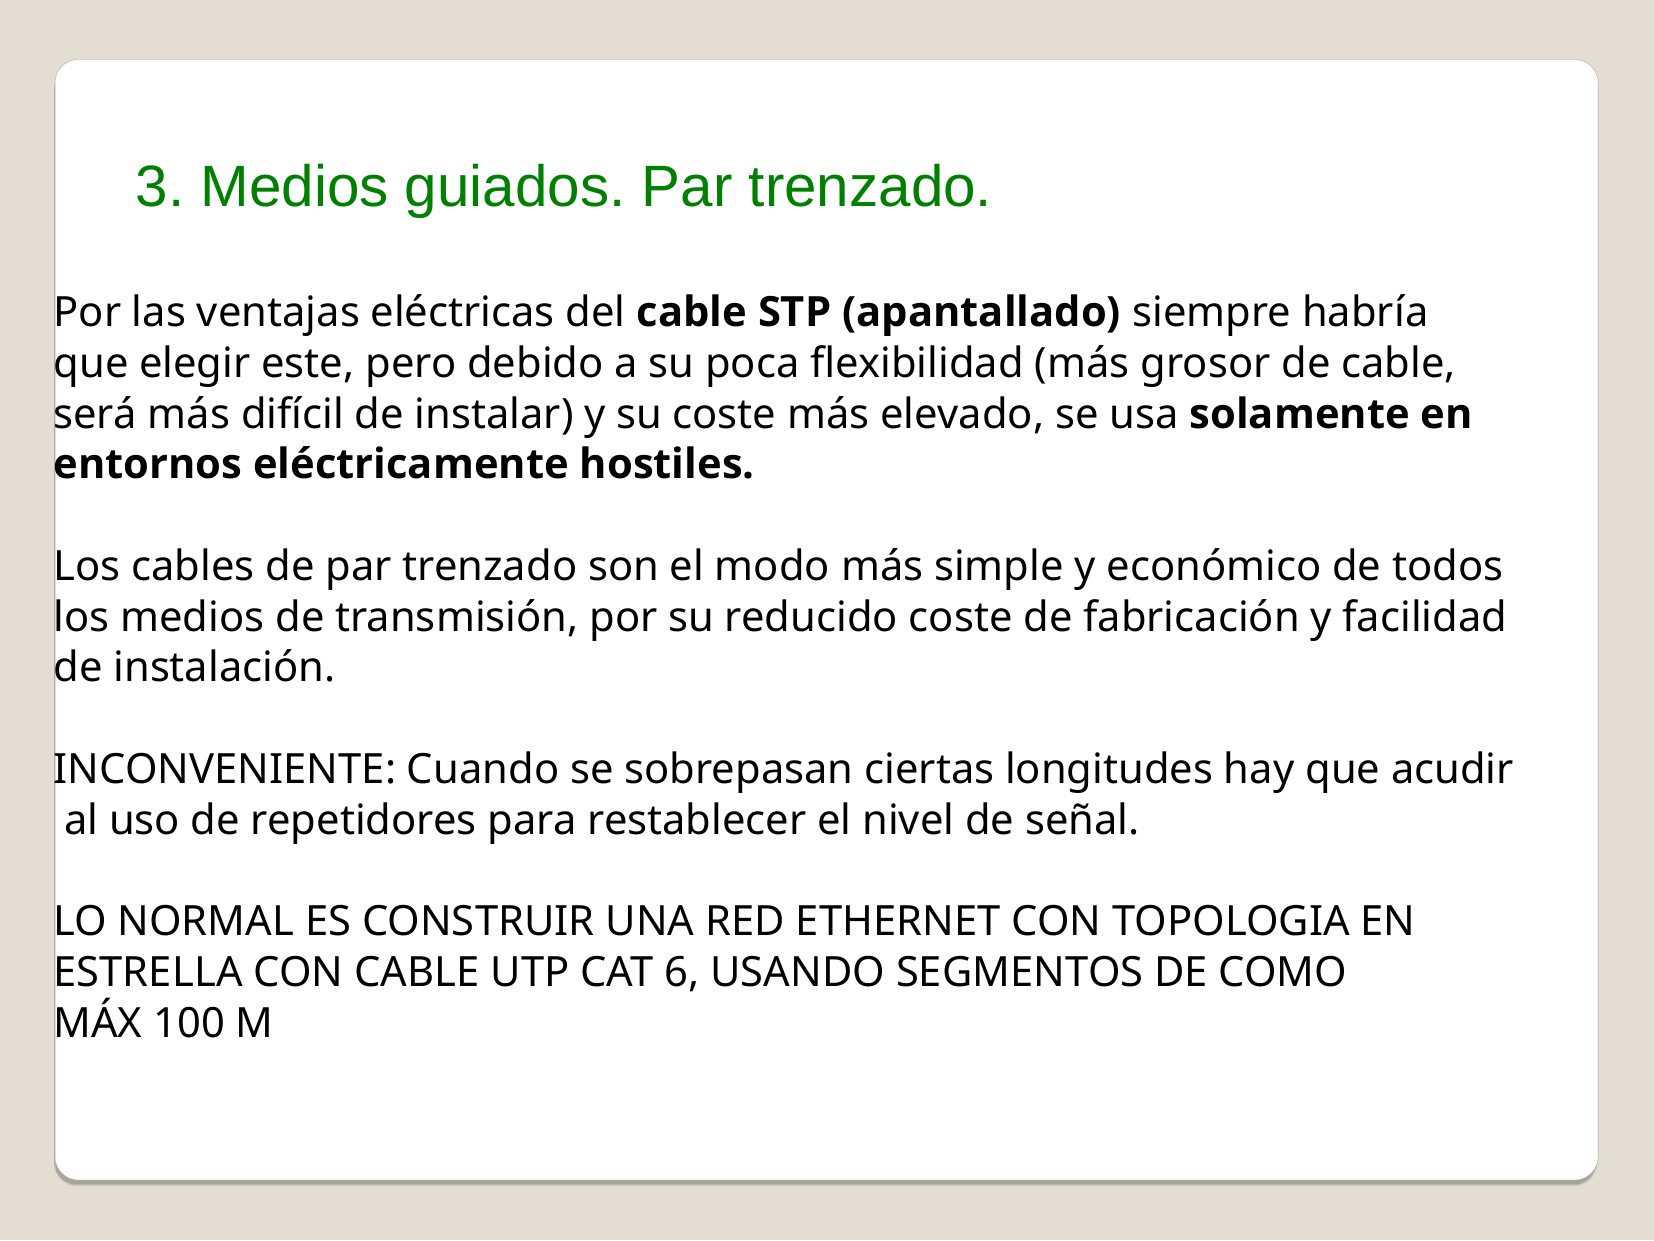

3. Medios guiados. Par trenzado.
Por las ventajas eléctricas del cable STP (apantallado) siempre habría
que elegir este, pero debido a su poca flexibilidad (más grosor de cable,
será más difícil de instalar) y su coste más elevado, se usa solamente en
entornos eléctricamente hostiles.
Los cables de par trenzado son el modo más simple y económico de todos
los medios de transmisión, por su reducido coste de fabricación y facilidad
de instalación.
INCONVENIENTE: Cuando se sobrepasan ciertas longitudes hay que acudir
 al uso de repetidores para restablecer el nivel de señal.
LO NORMAL ES CONSTRUIR UNA RED ETHERNET CON TOPOLOGIA EN
ESTRELLA CON CABLE UTP CAT 6, USANDO SEGMENTOS DE COMO
MÁX 100 M